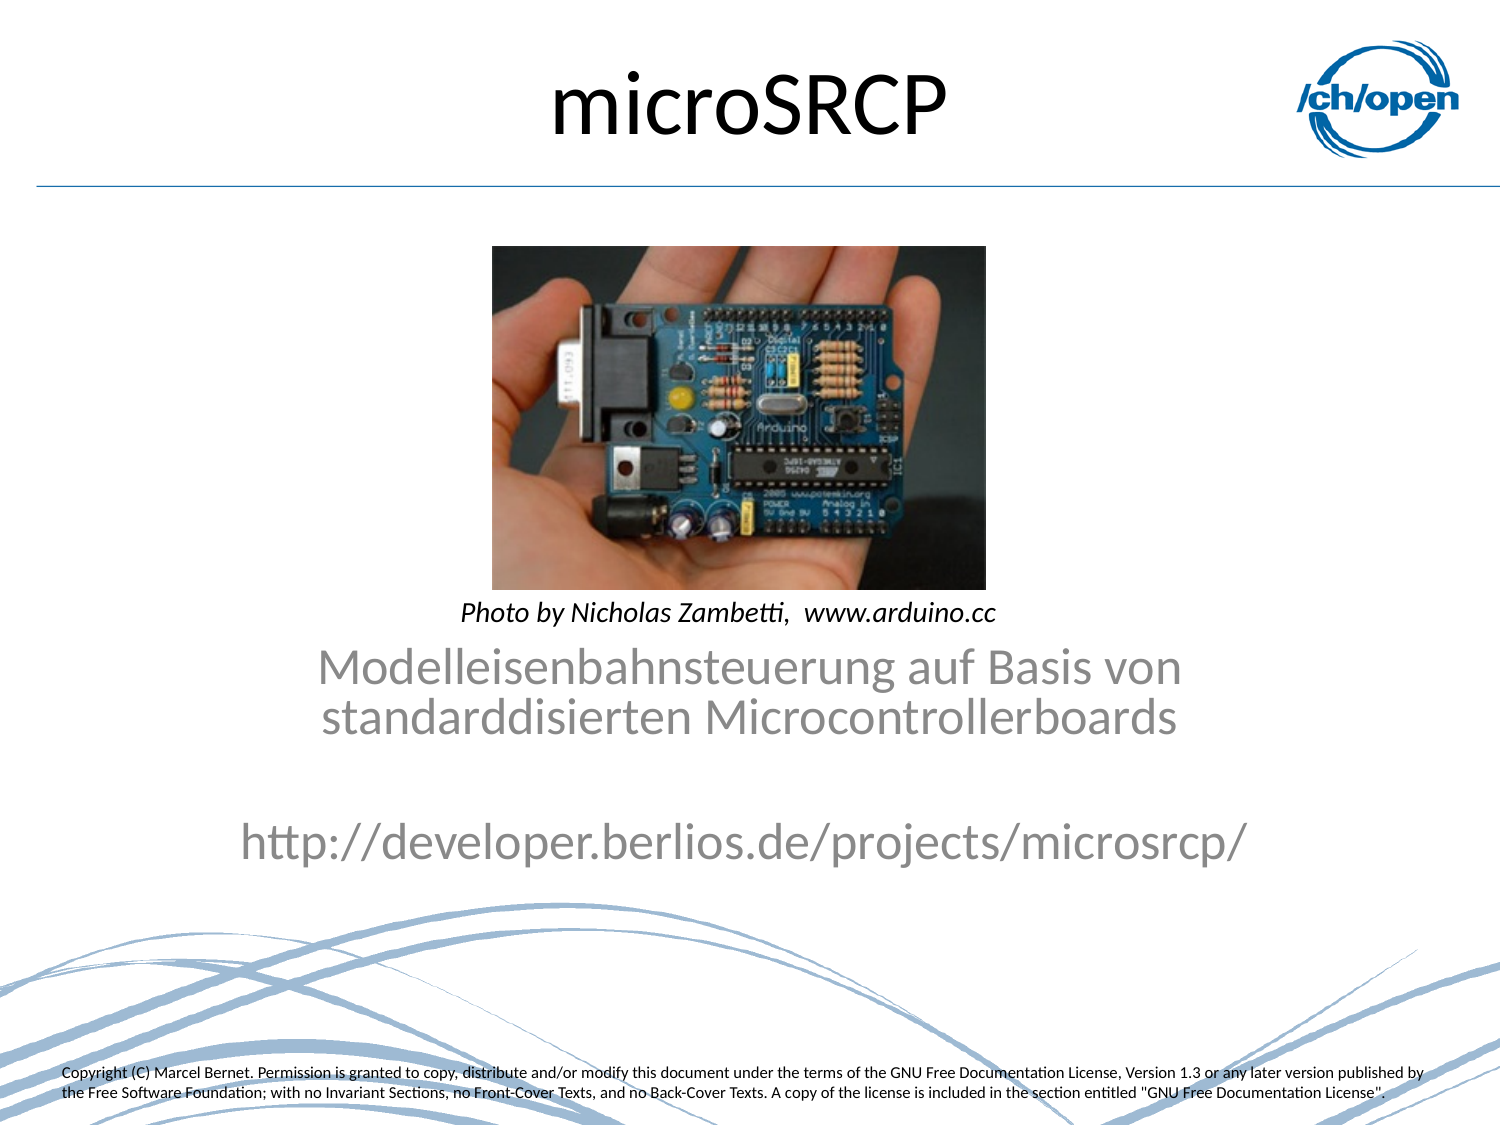

# microSRCP
Photo by Nicholas Zambetti, www.arduino.cc
Modelleisenbahnsteuerung auf Basis von standarddisierten Microcontrollerboards
http://developer.berlios.de/projects/microsrcp/